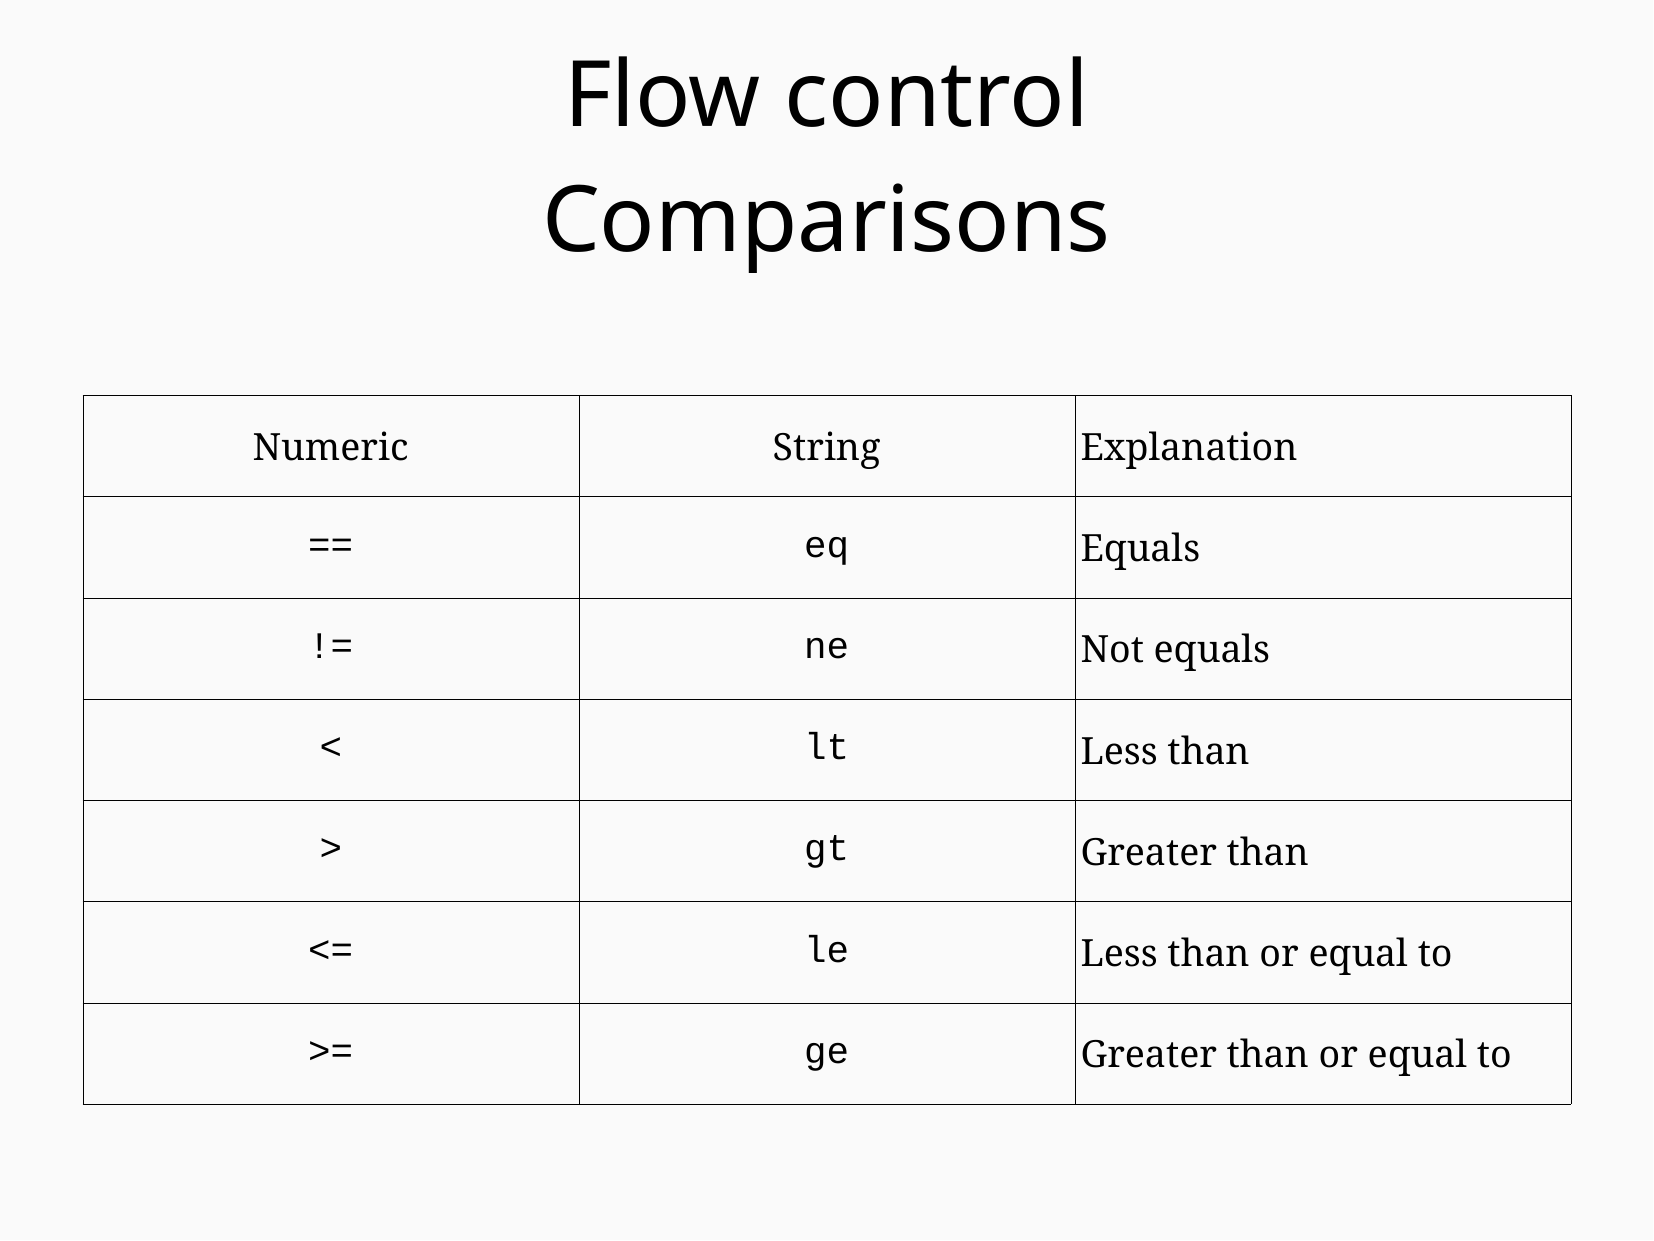

# Flow control Comparisons
| Numeric | String | Explanation |
| --- | --- | --- |
| == | eq | Equals |
| != | ne | Not equals |
| < | lt | Less than |
| > | gt | Greater than |
| <= | le | Less than or equal to |
| >= | ge | Greater than or equal to |